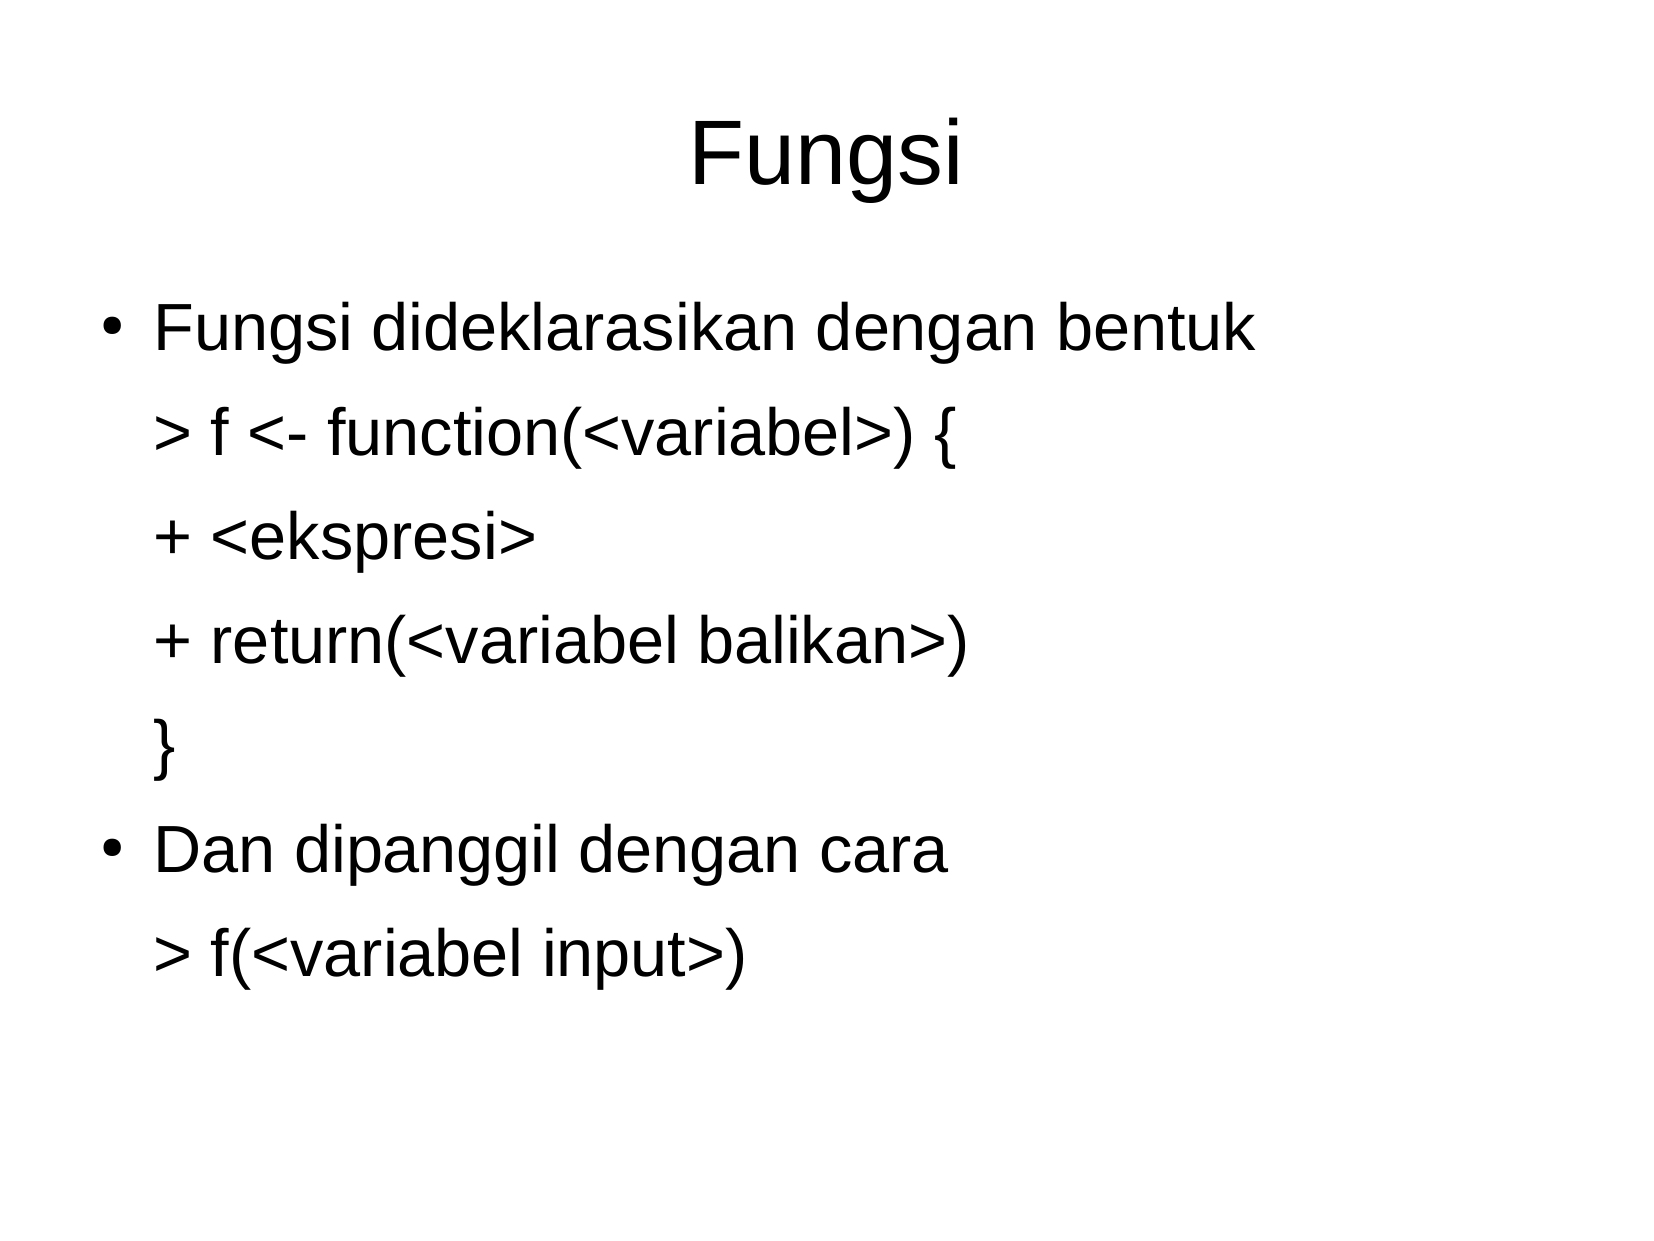

# Fungsi
Fungsi dideklarasikan dengan bentuk
> f <- function(<variabel>) {
+ <ekspresi>
+ return(<variabel balikan>)
}
Dan dipanggil dengan cara
> f(<variabel input>)